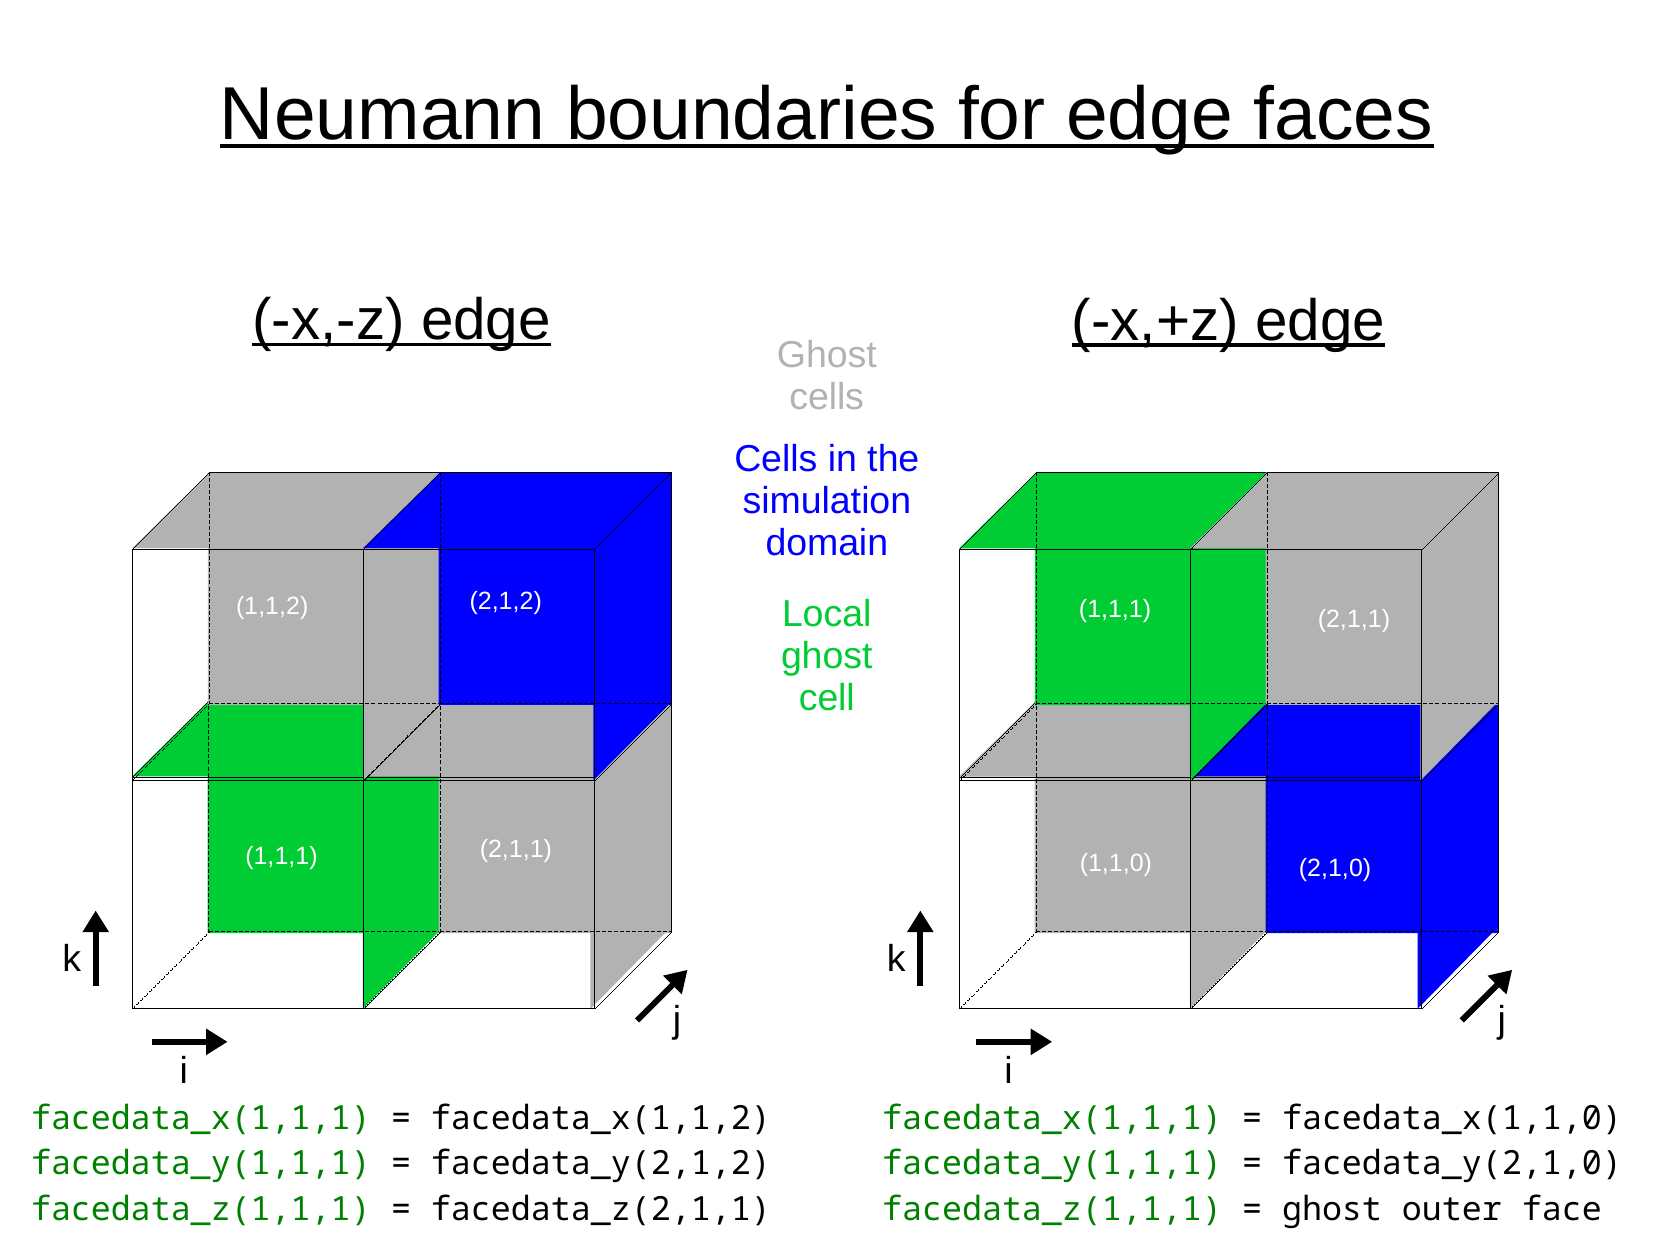

Neumann boundaries for edge faces
(-x,-z) edge
(-x,+z) edge
Ghost
cells
Cells in the simulation domain
(2,1,2)
(1,1,2)
(2,1,1)
(1,1,1)
(1,1,1)
(2,1,1)
(1,1,0)
(2,1,0)
Local ghost
cell
k
j
i
k
j
i
facedata_x(1,1,1) = facedata_x(1,1,2)
facedata_y(1,1,1) = facedata_y(2,1,2)
facedata_z(1,1,1) = facedata_z(2,1,1)
facedata_x(1,1,1) = facedata_x(1,1,0)
facedata_y(1,1,1) = facedata_y(2,1,0)
facedata_z(1,1,1) = ghost outer face